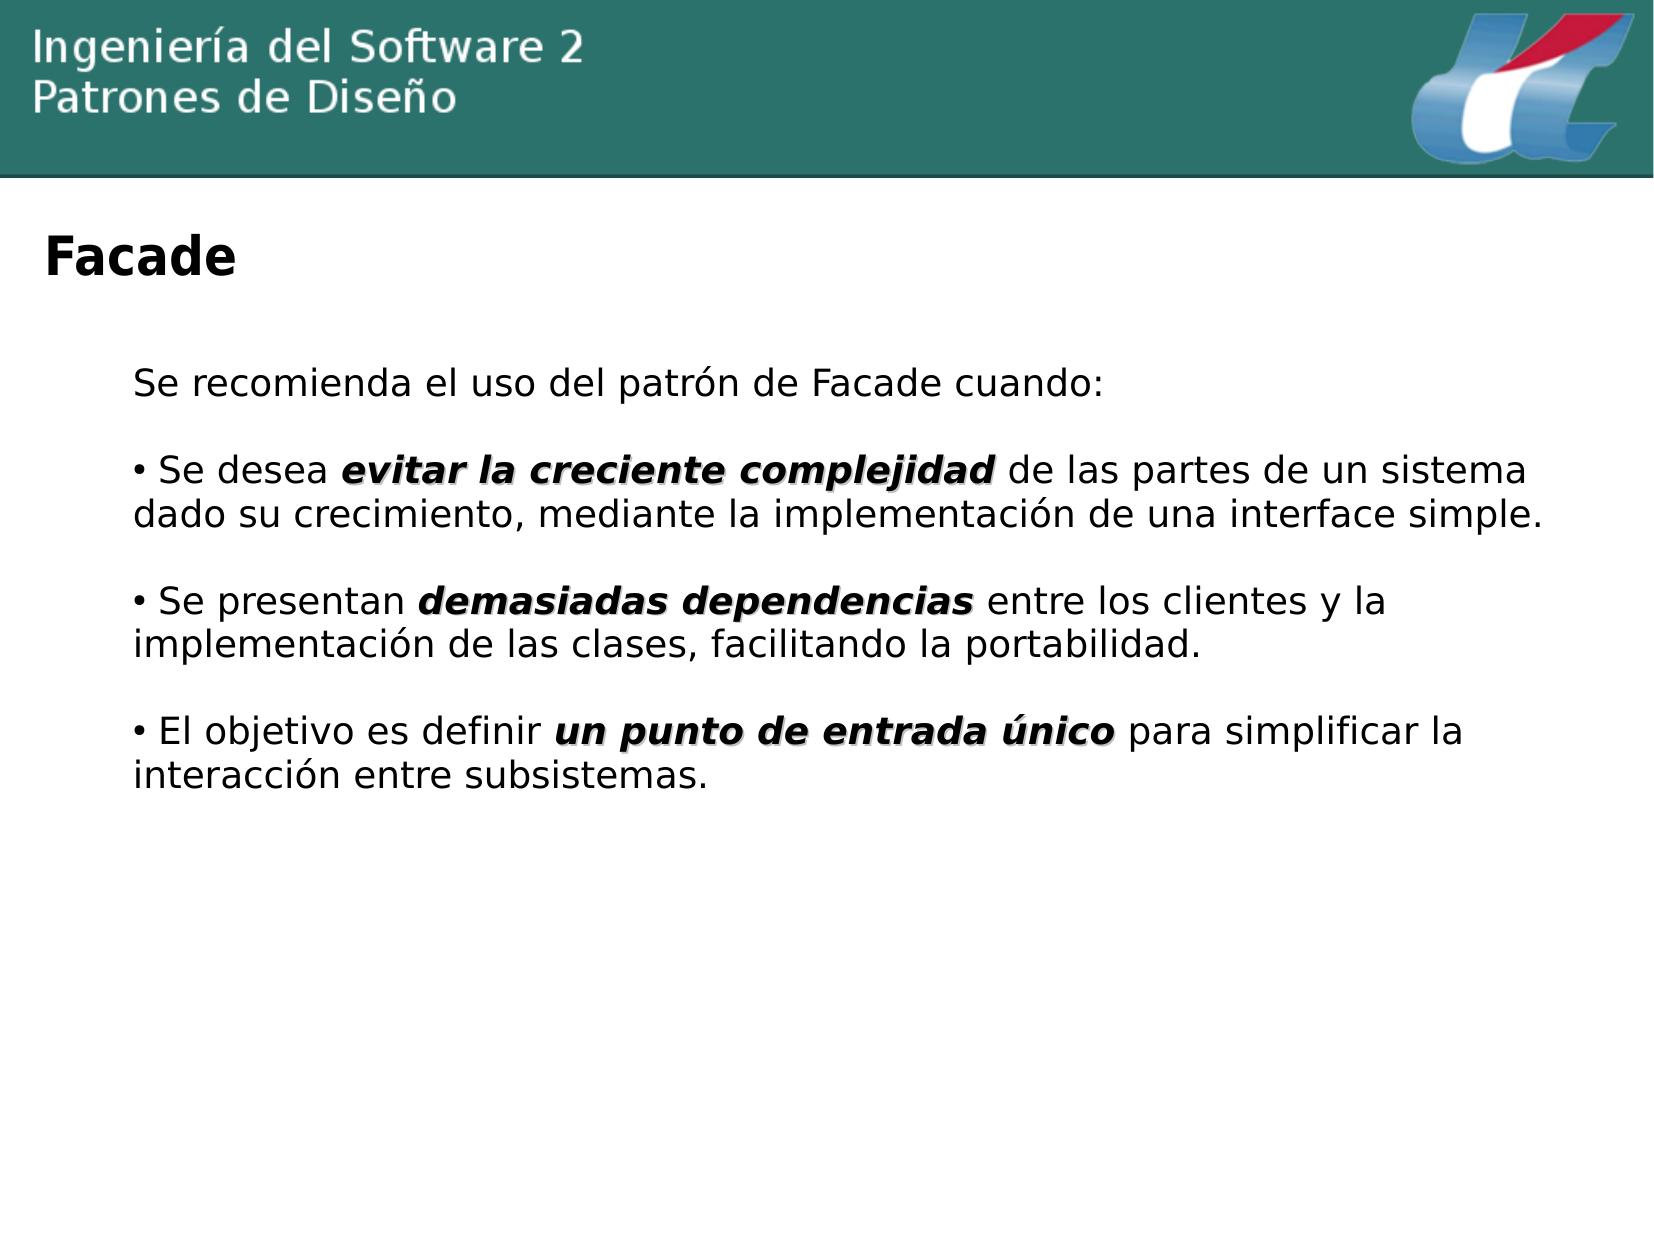

Facade
Se recomienda el uso del patrón de Facade cuando:
 Se desea evitar la creciente complejidad de las partes de un sistema dado su crecimiento, mediante la implementación de una interface simple.
 Se presentan demasiadas dependencias entre los clientes y la implementación de las clases, facilitando la portabilidad.
 El objetivo es definir un punto de entrada único para simplificar la interacción entre subsistemas.